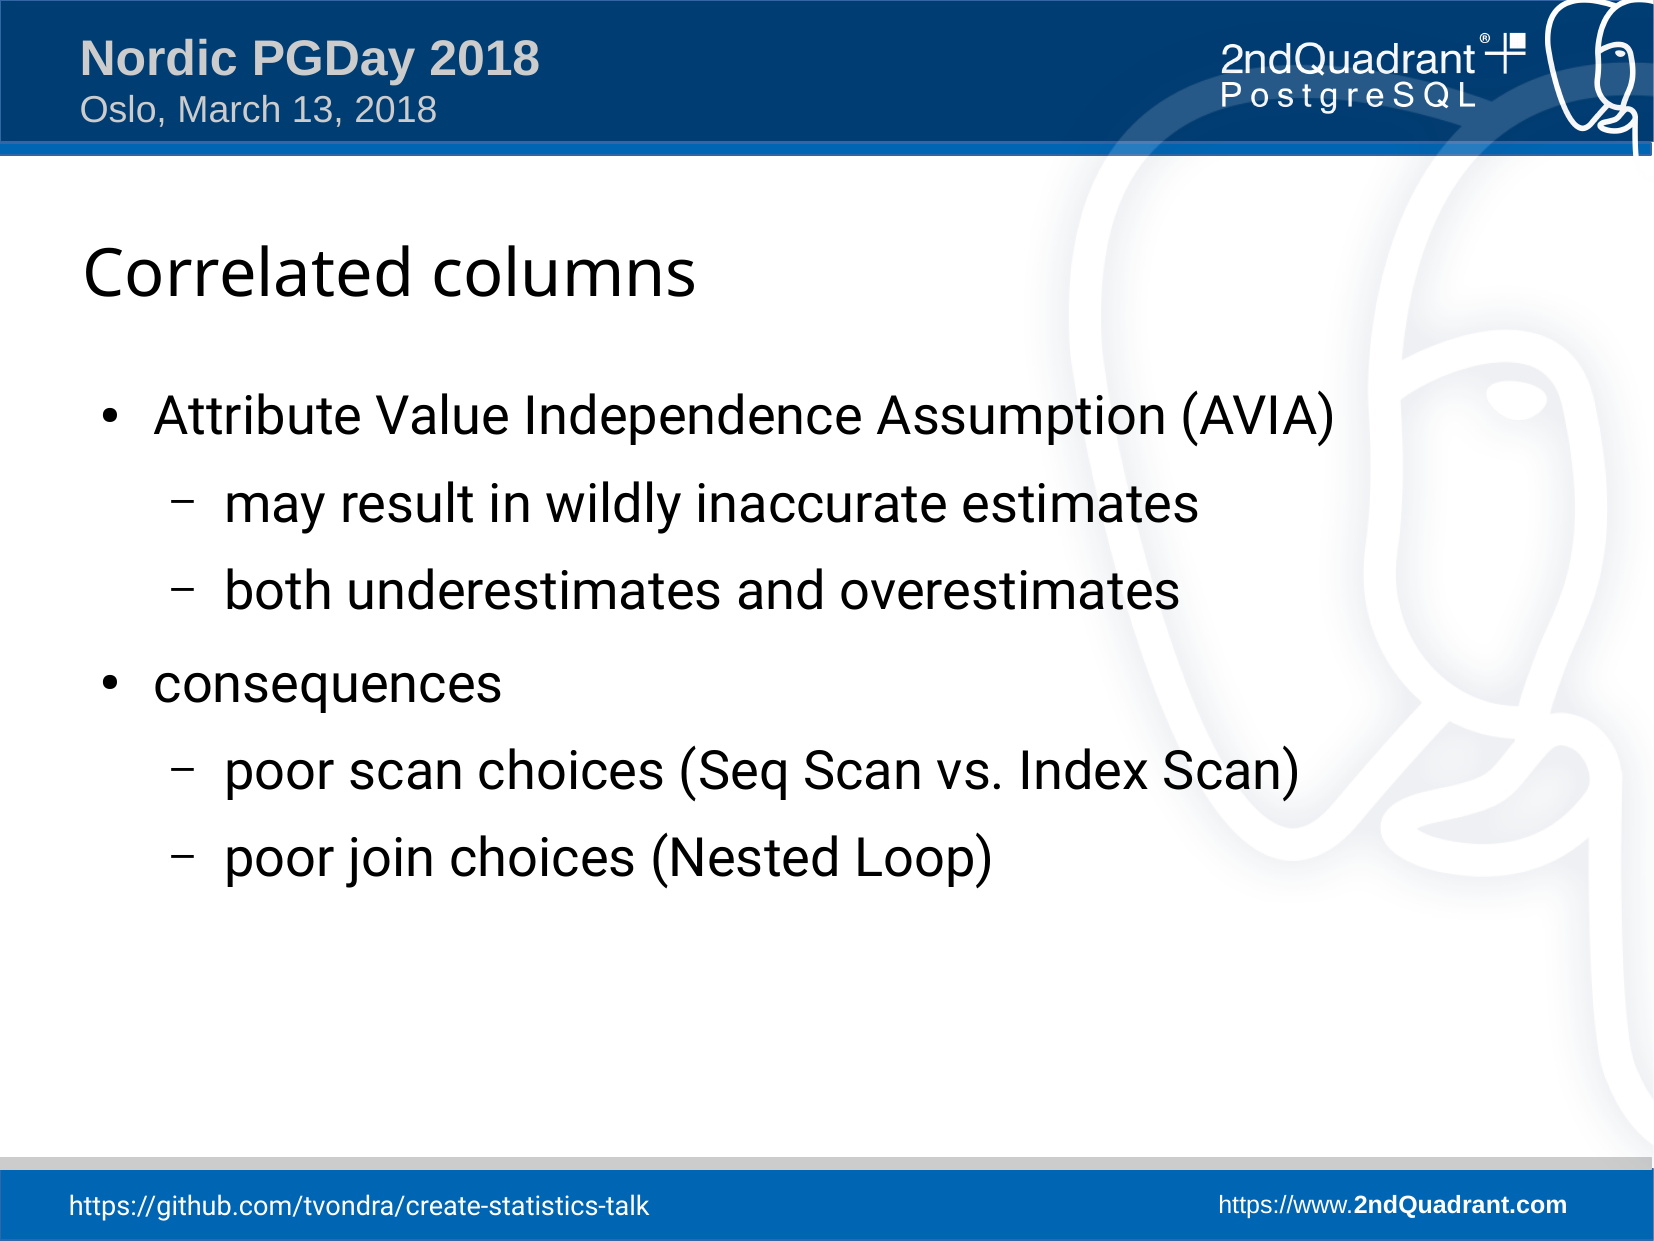

# Correlated columns
Attribute Value Independence Assumption (AVIA)
may result in wildly inaccurate estimates
both underestimates and overestimates
consequences
poor scan choices (Seq Scan vs. Index Scan)
poor join choices (Nested Loop)